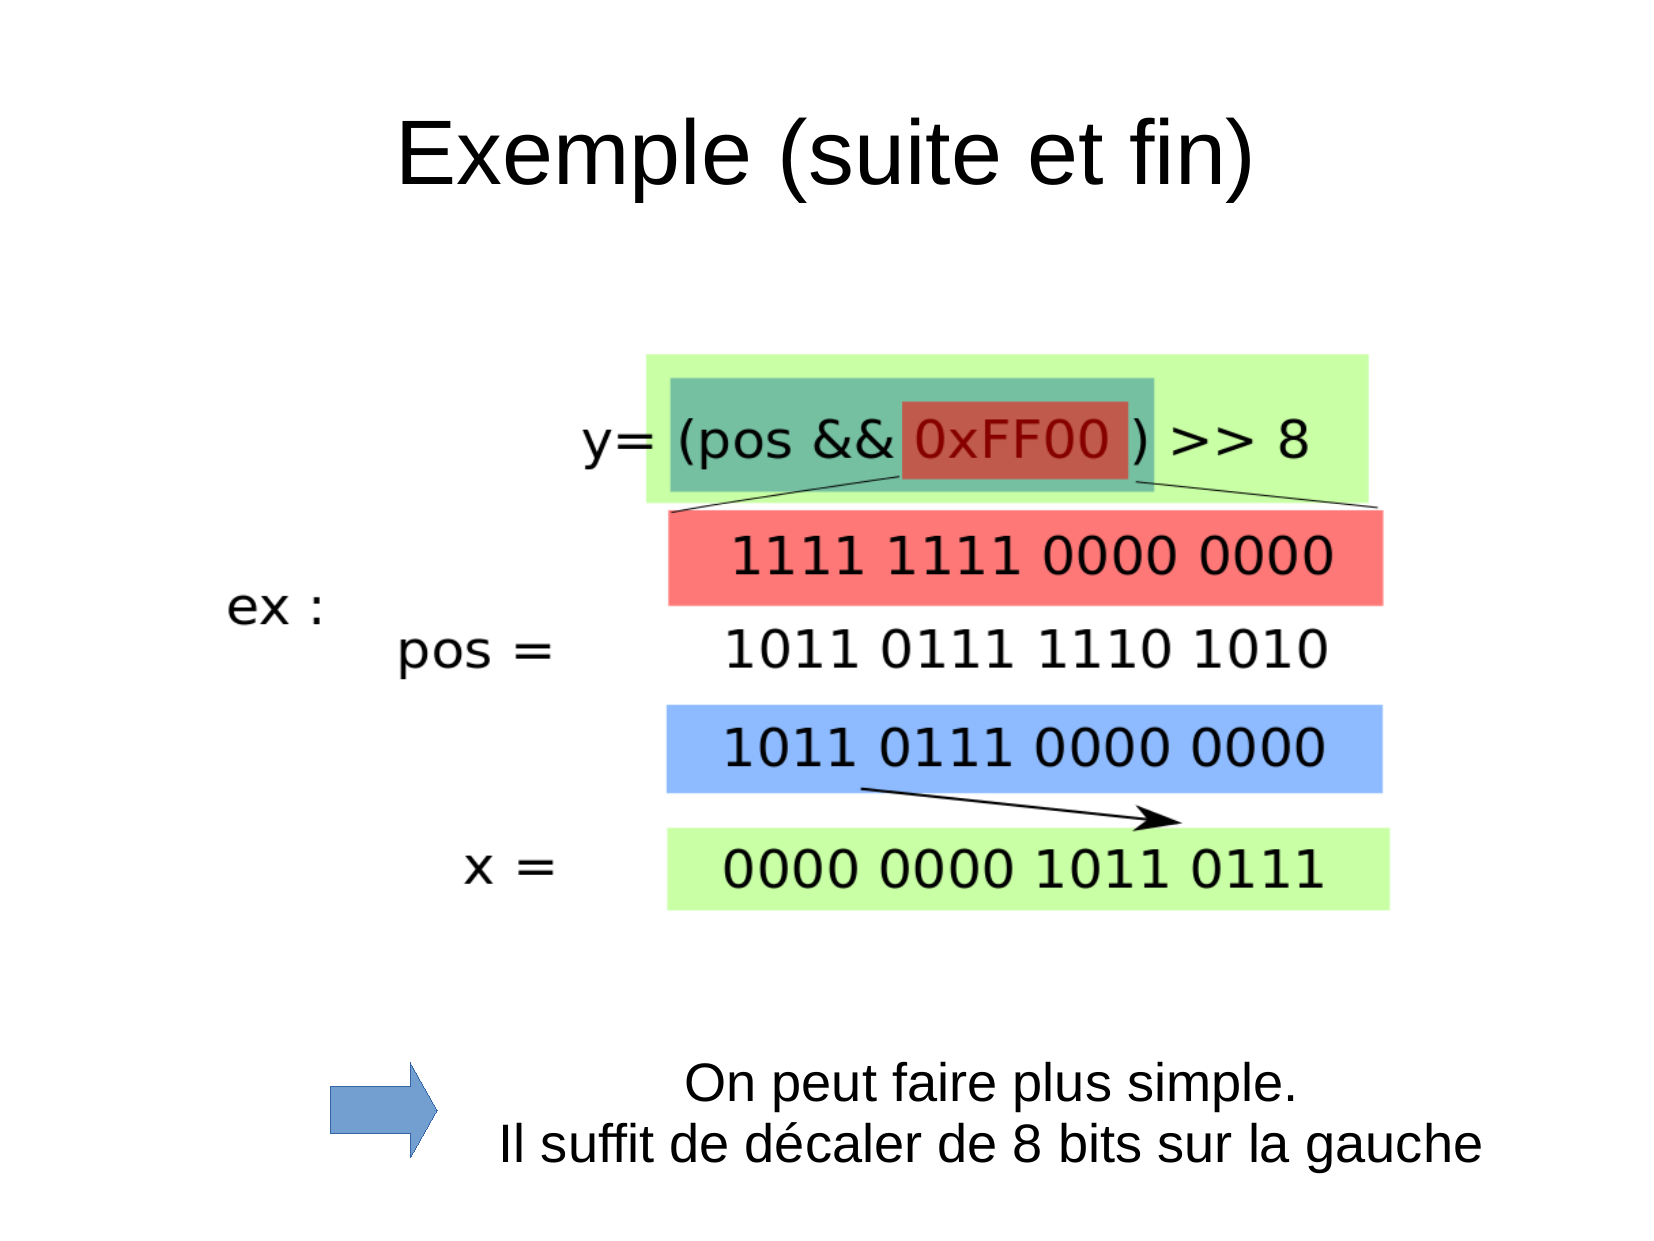

# Exemple (suite et fin)
On peut faire plus simple.
Il suffit de décaler de 8 bits sur la gauche